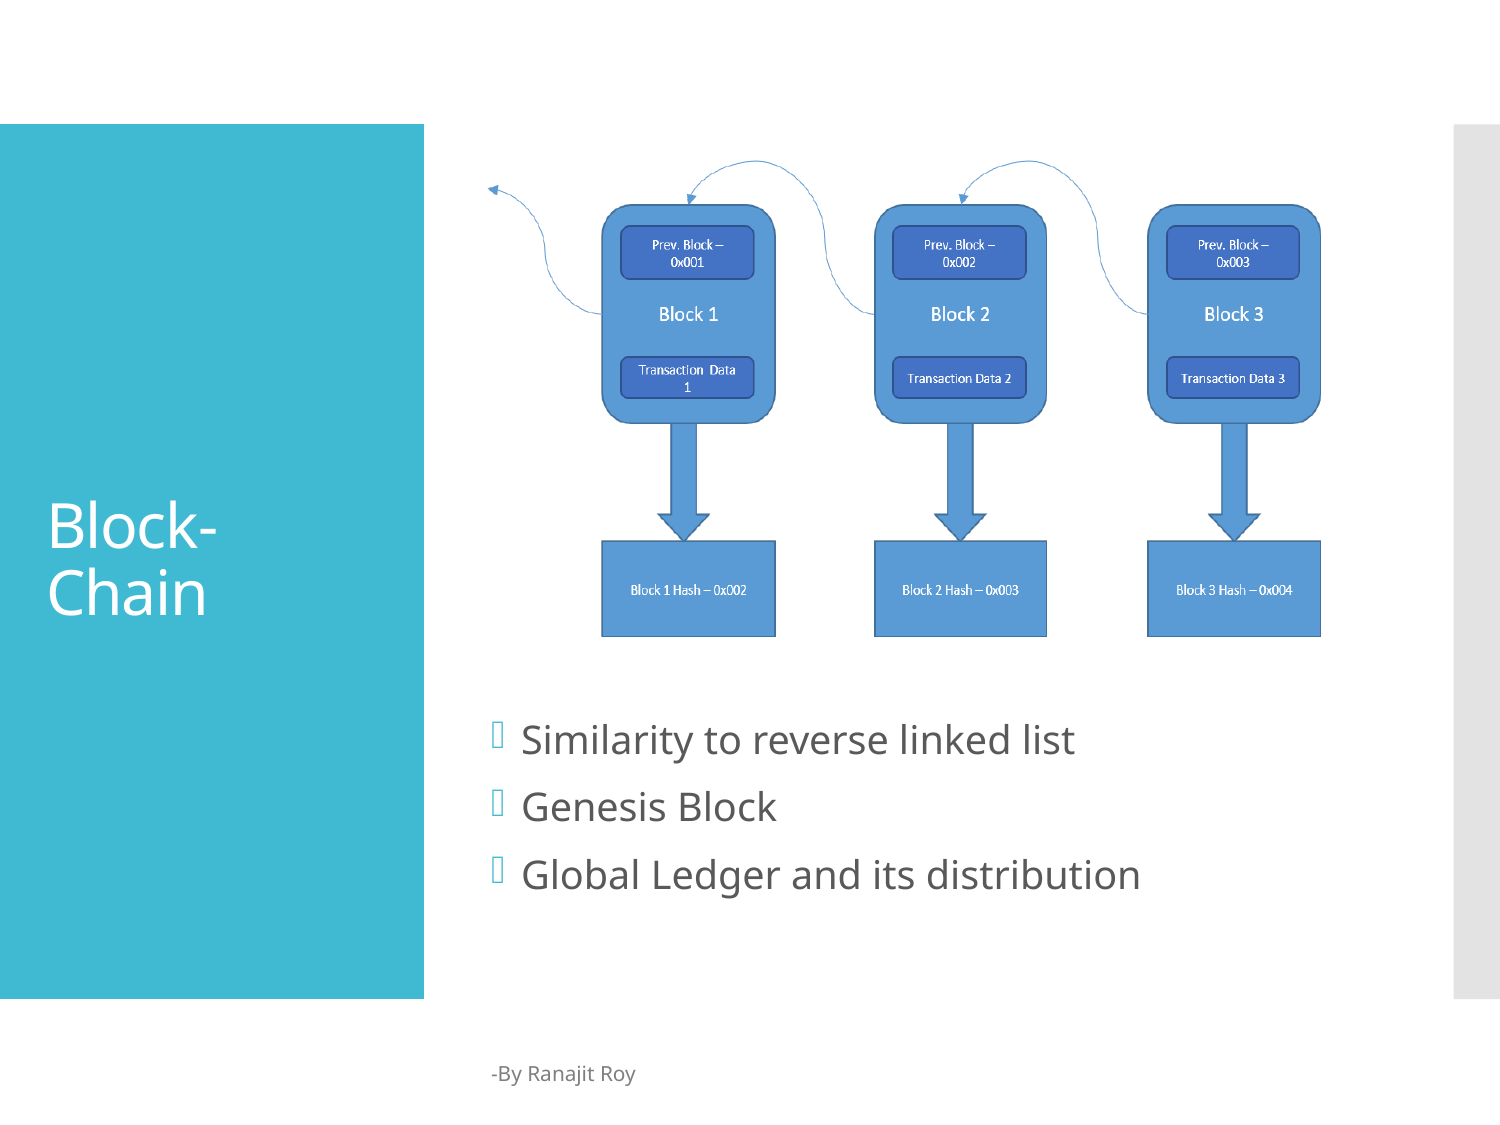

# Block-Chain
Similarity to reverse linked list
Genesis Block
Global Ledger and its distribution
-By Ranajit Roy